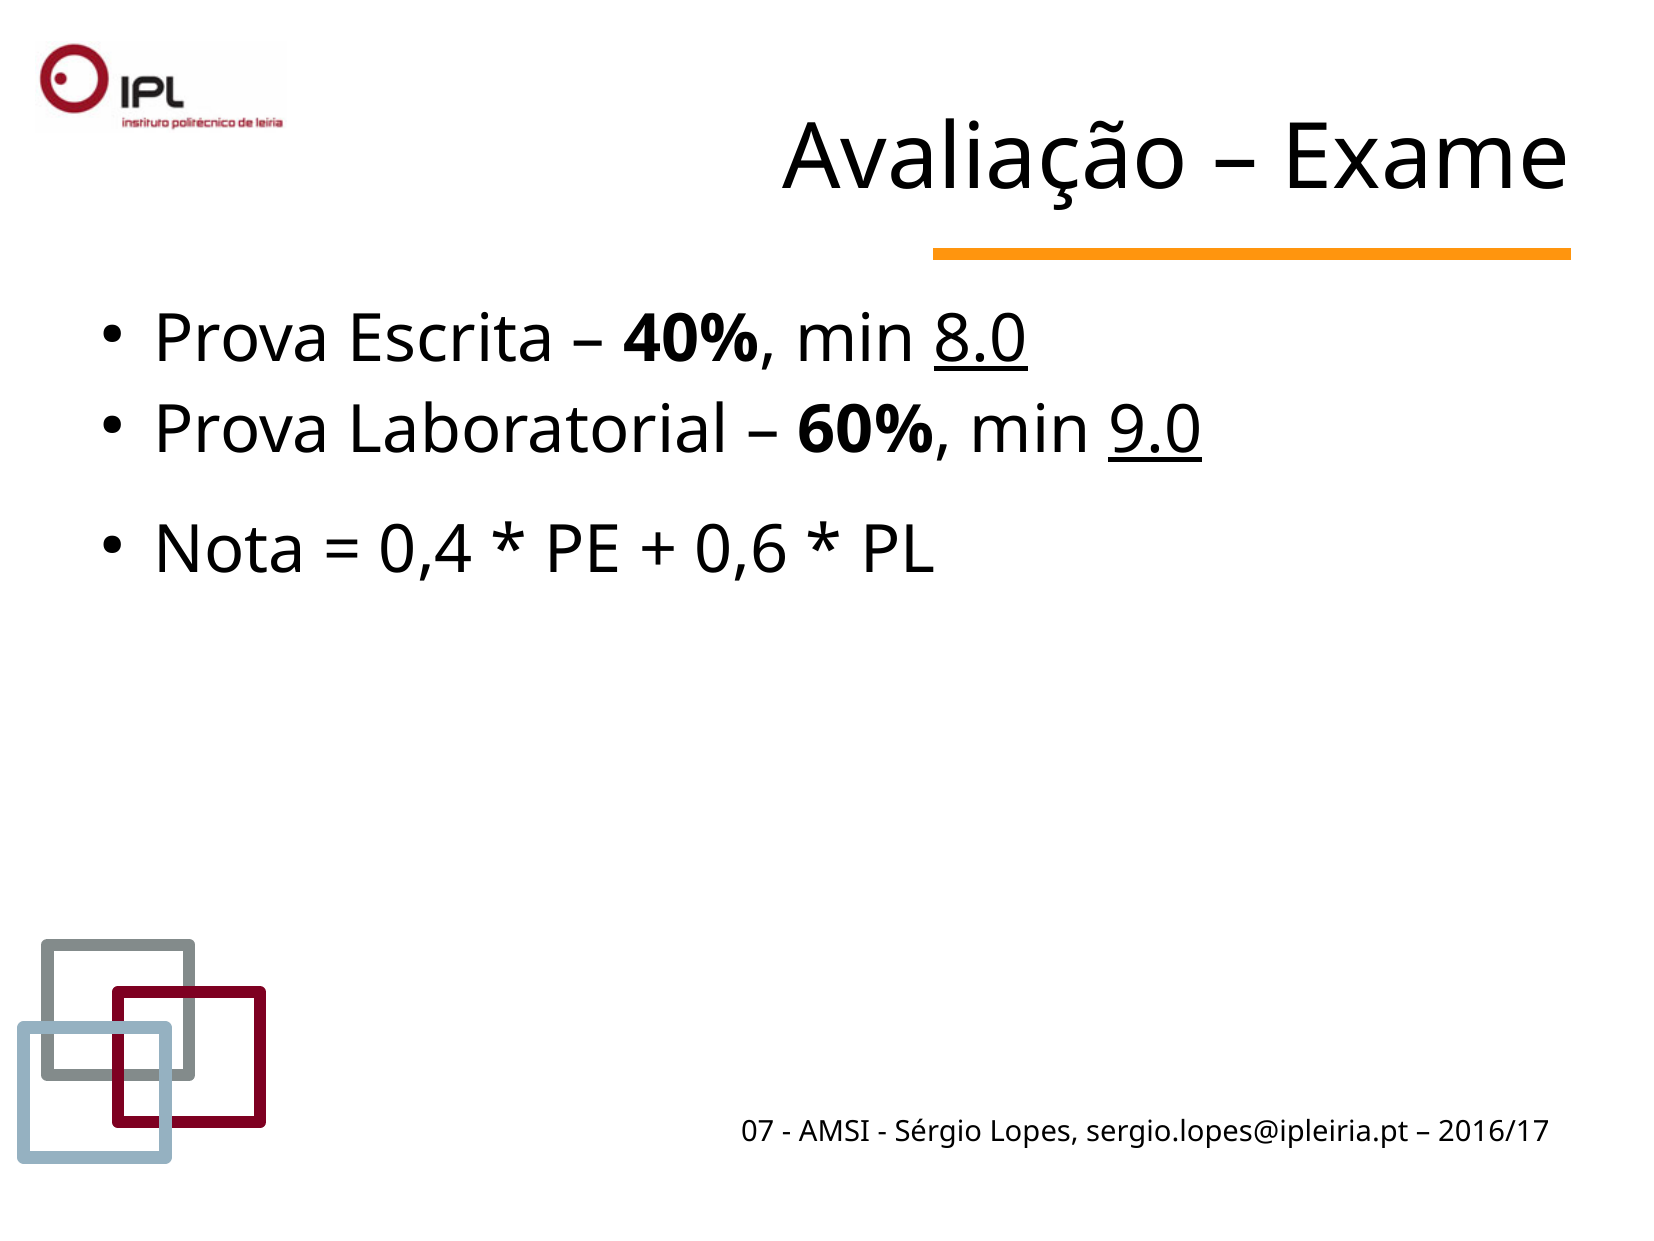

# Avaliação – Exame
Prova Escrita – 40%, min 8.0
Prova Laboratorial – 60%, min 9.0
Nota = 0,4 * PE + 0,6 * PL
07 - AMSI - Sérgio Lopes, sergio.lopes@ipleiria.pt – 2016/17